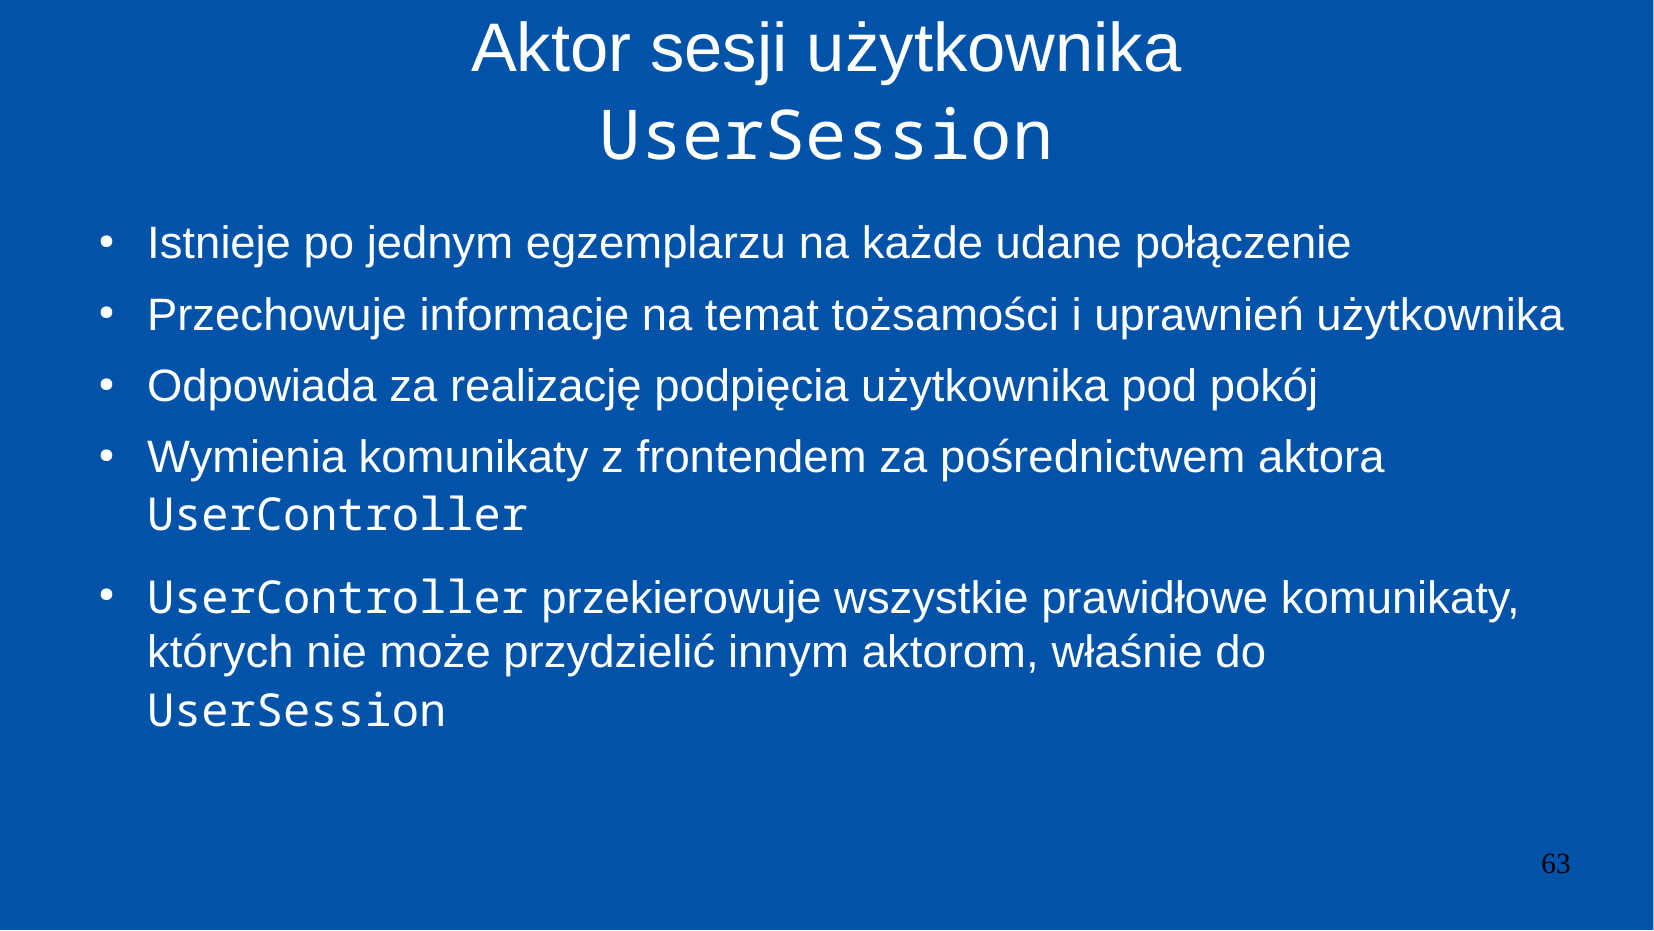

# Aktor sesji użytkownika UserSession
Istnieje po jednym egzemplarzu na każde udane połączenie
Przechowuje informacje na temat tożsamości i uprawnień użytkownika
Odpowiada za realizację podpięcia użytkownika pod pokój
Wymienia komunikaty z frontendem za pośrednictwem aktora UserController
UserController przekierowuje wszystkie prawidłowe komunikaty, których nie może przydzielić innym aktorom, właśnie do UserSession
63